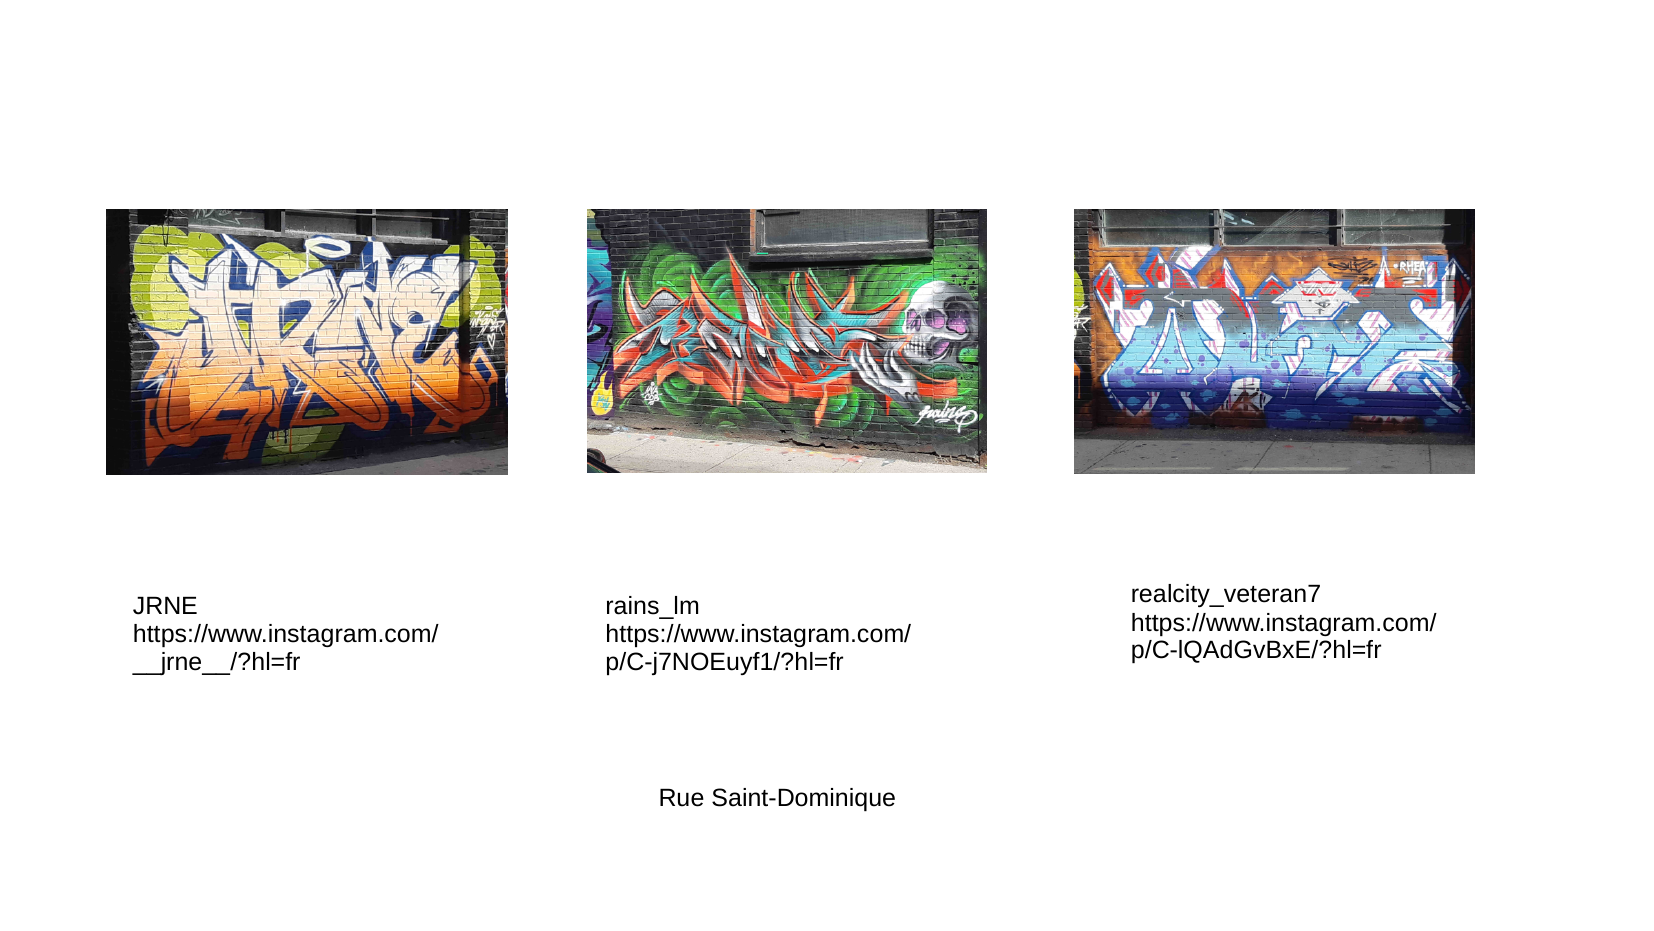

realcity_veteran7
https://www.instagram.com/p/C-lQAdGvBxE/?hl=fr
rains_lm
https://www.instagram.com/p/C-j7NOEuyf1/?hl=fr
JRNE
https://www.instagram.com/__jrne__/?hl=fr
Rue Saint-Dominique